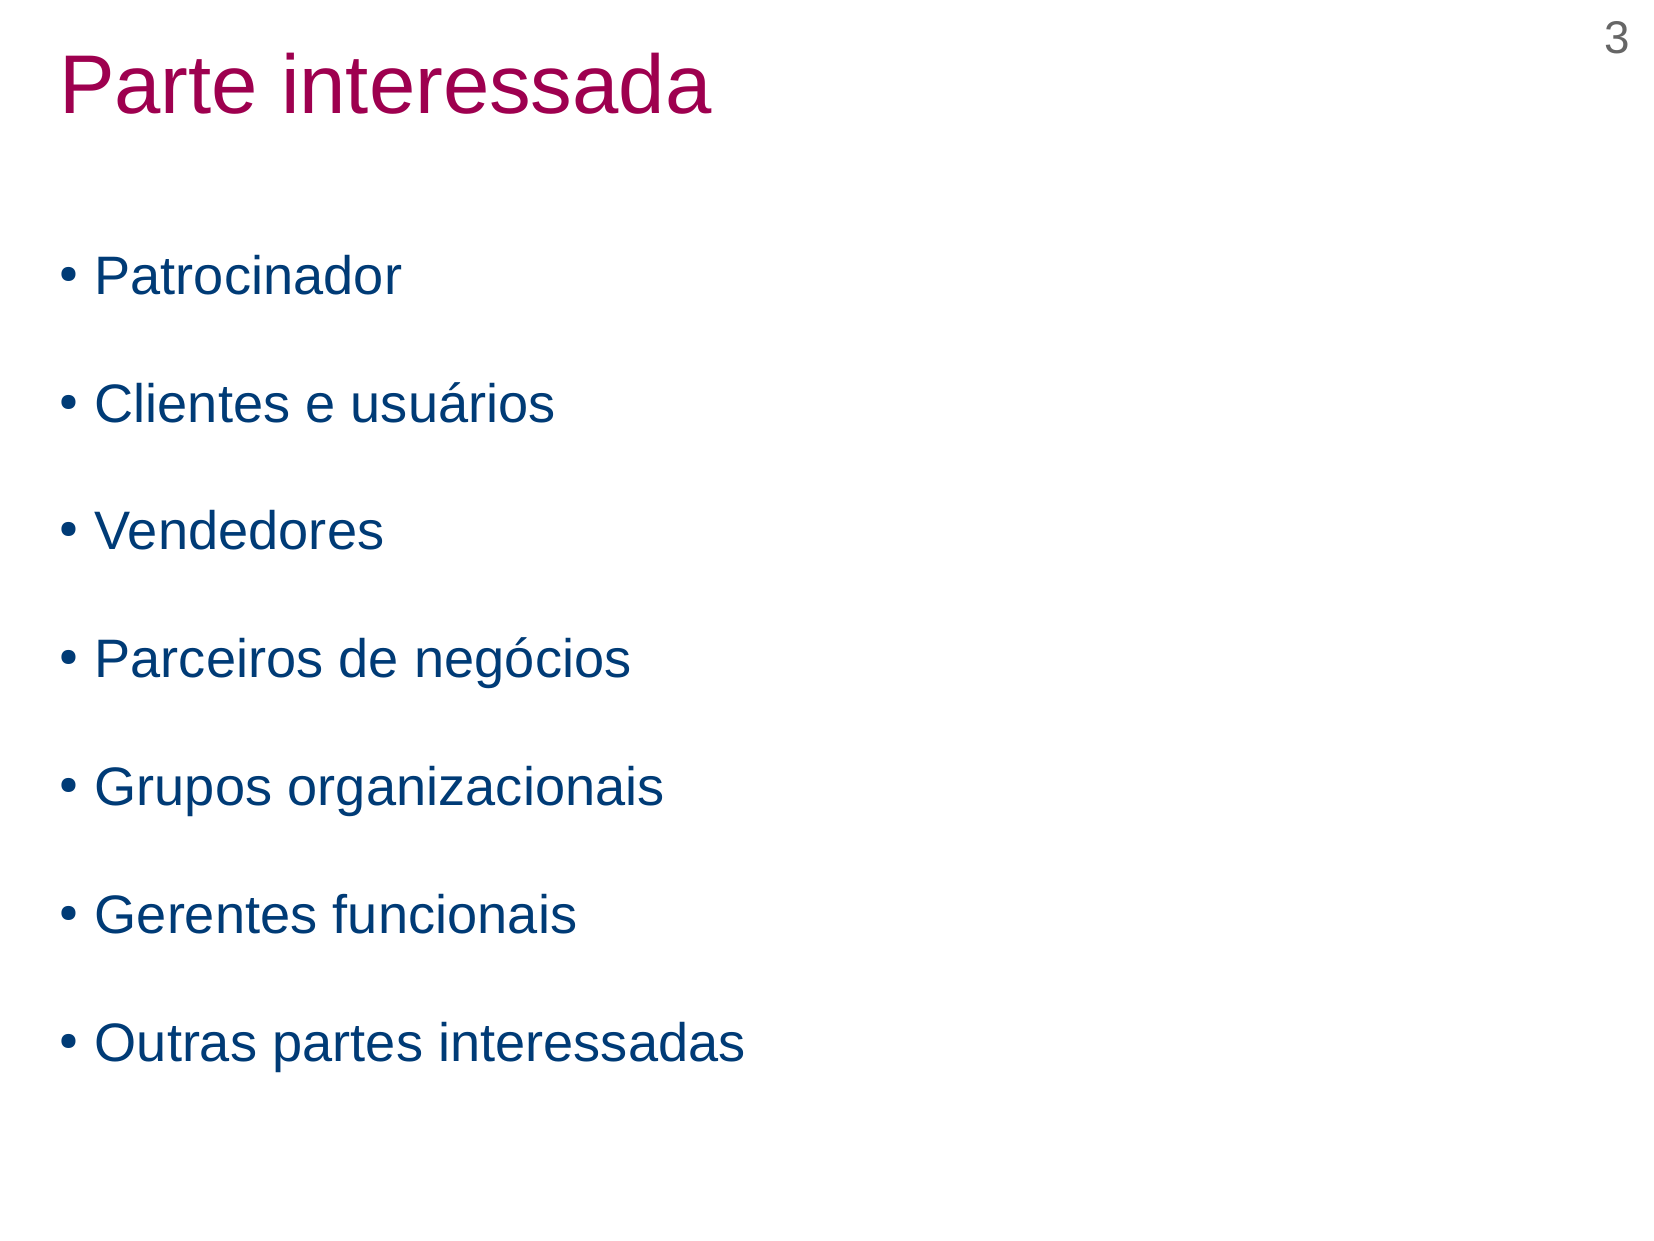

3
# Parte interessada
Patrocinador
Clientes e usuários
Vendedores
Parceiros de negócios
Grupos organizacionais
Gerentes funcionais
Outras partes interessadas